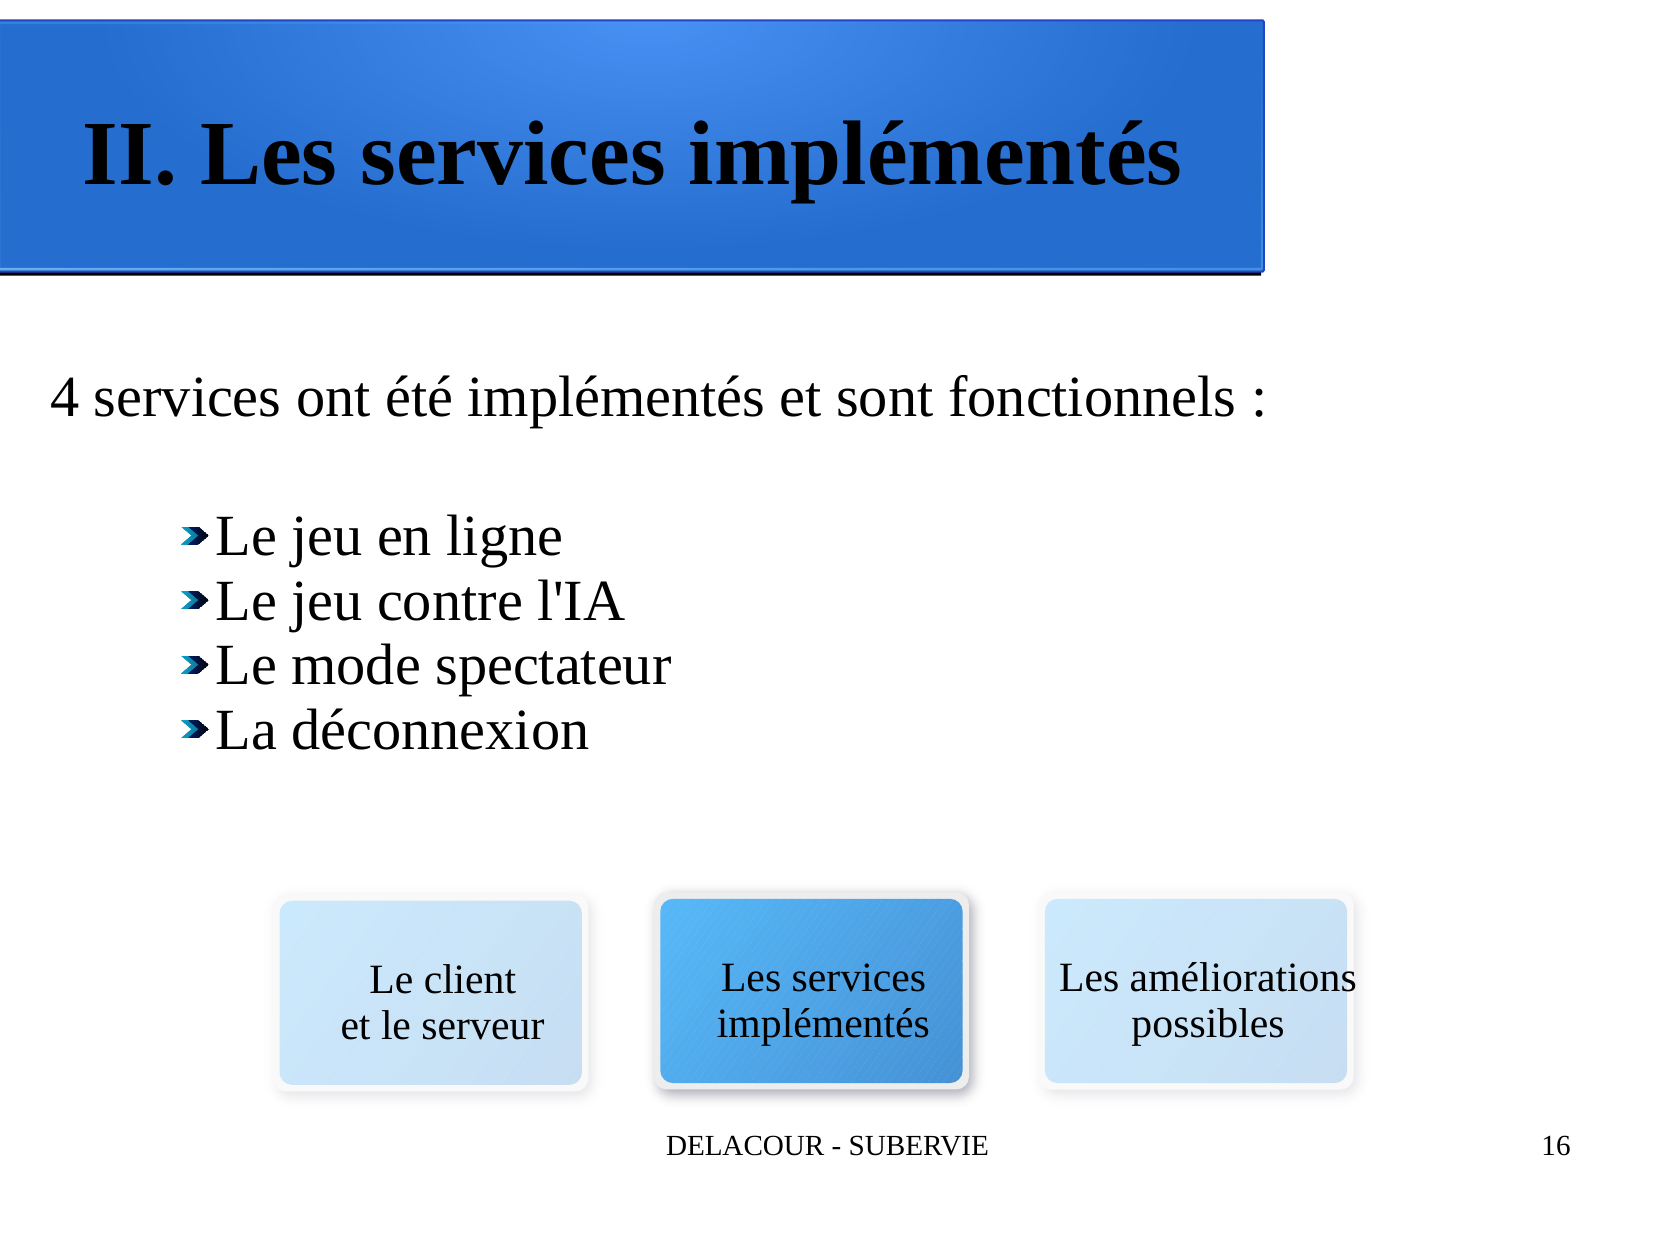

# II. Les services implémentés
4 services ont été implémentés et sont fonctionnels :
Le jeu en ligne
Le jeu contre l'IA
Le mode spectateur
La déconnexion
Les services
implémentés
Les améliorations
possibles
Le client
et le serveur
DELACOUR - SUBERVIE
16